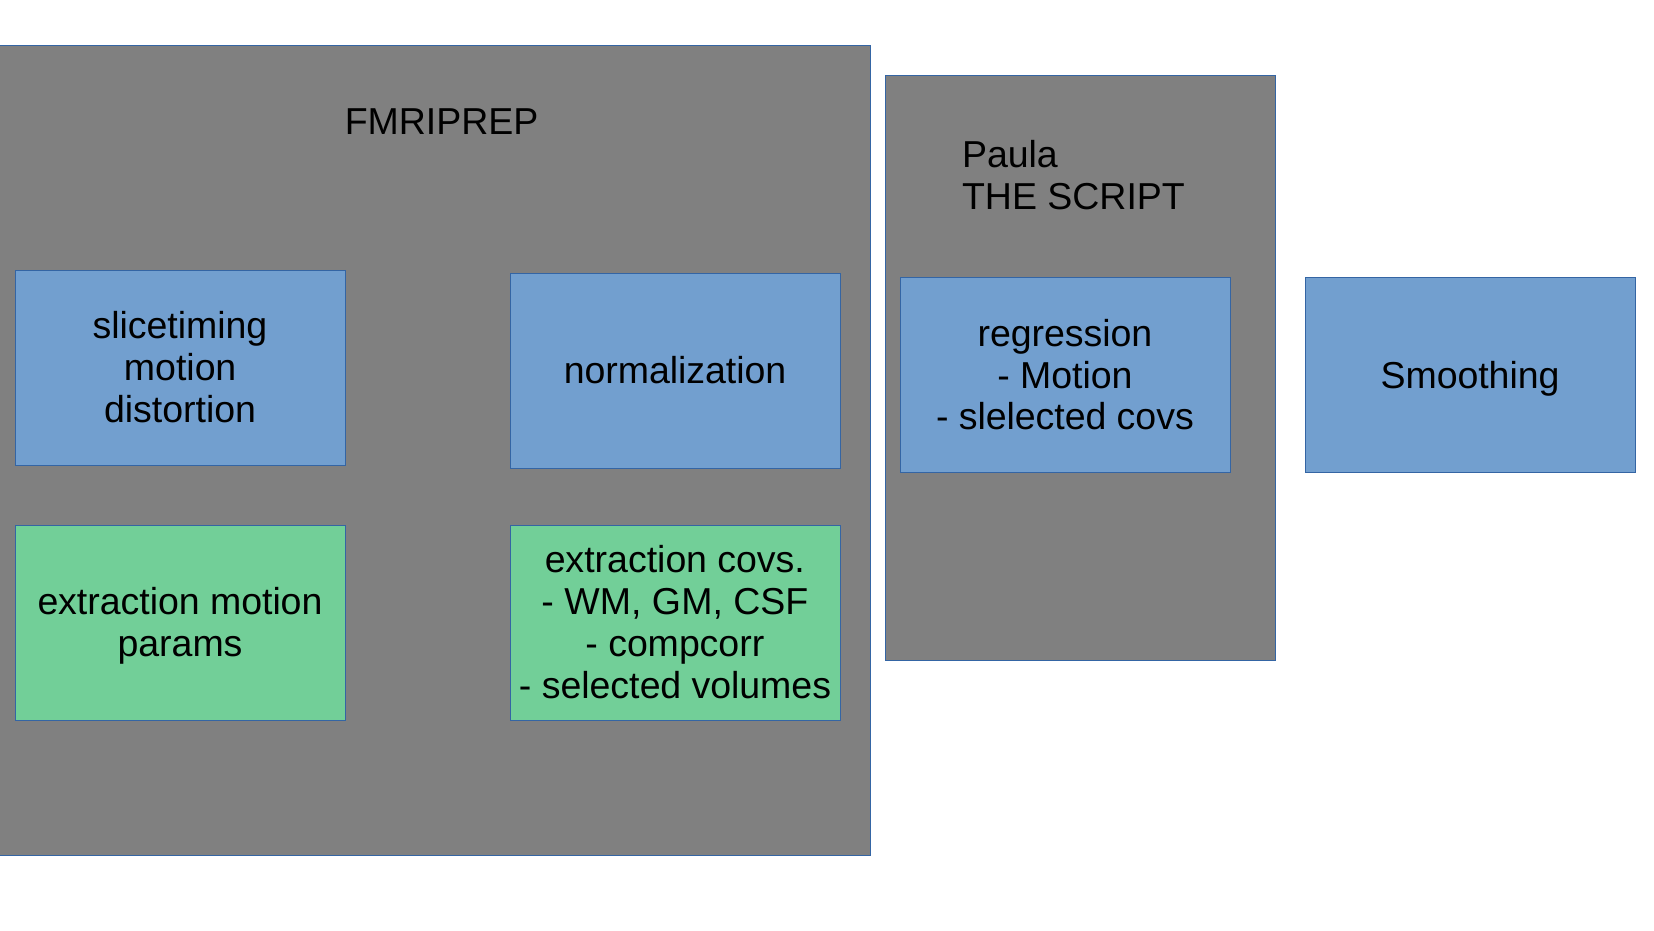

FMRIPREP
Paula
THE SCRIPT
slicetiming
motion
distortion
normalization
regression
- Motion
- slelected covs
Smoothing
extraction motion
params
extraction covs.
- WM, GM, CSF
- compcorr
- selected volumes